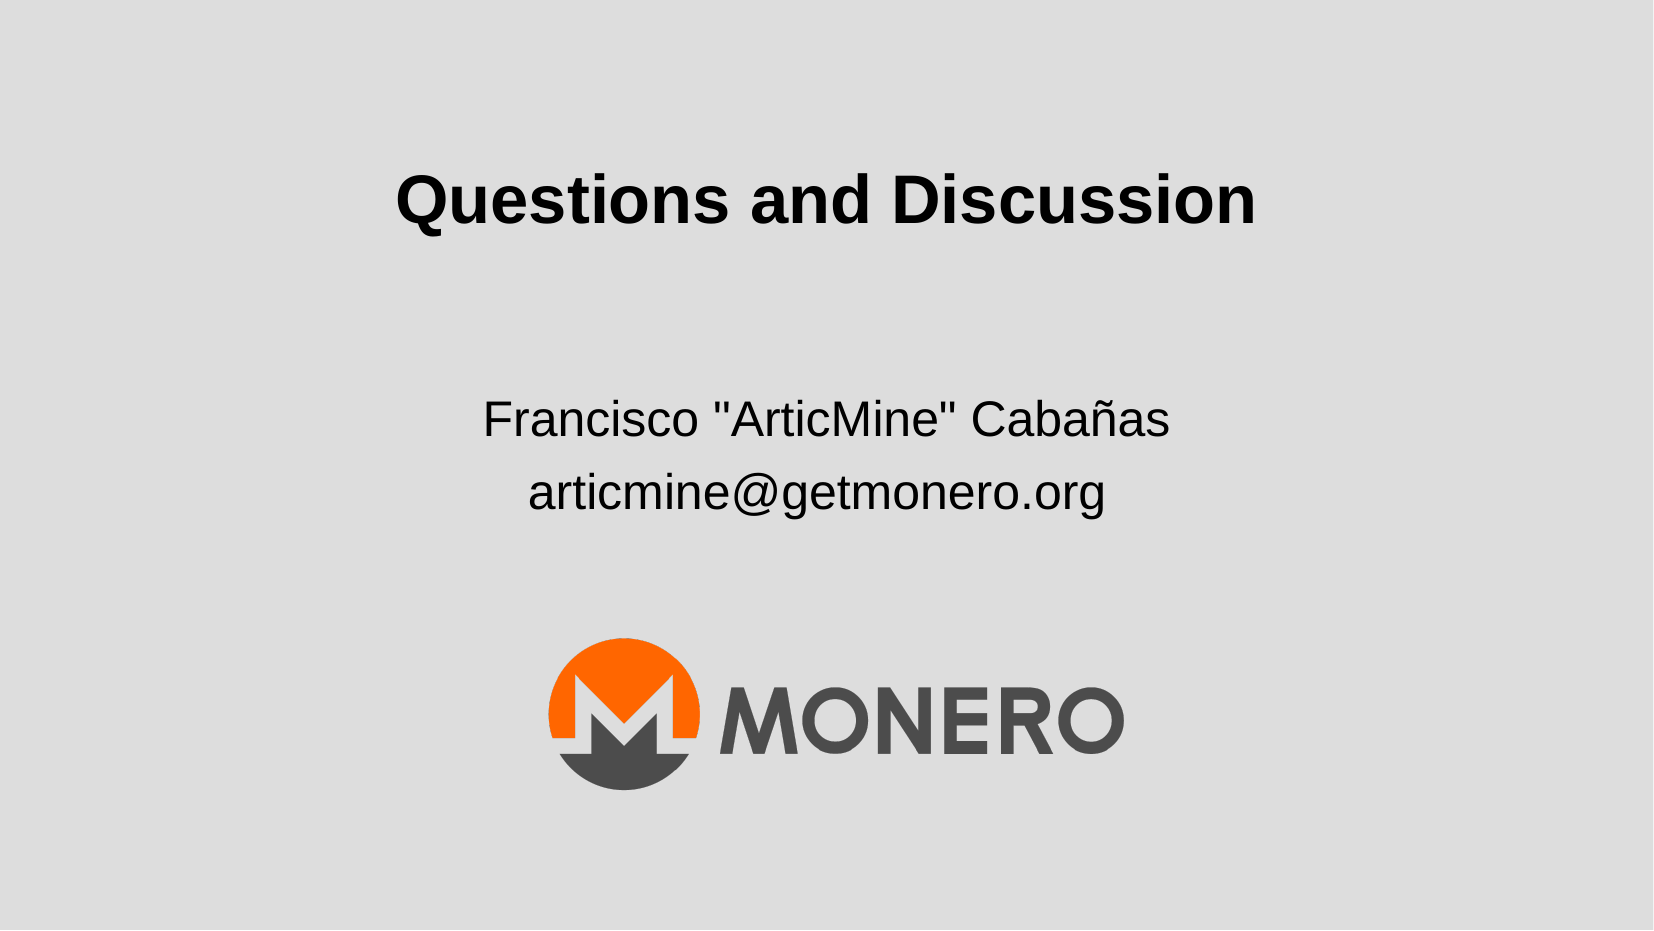

# Questions and Discussion Francisco "ArticMine" Cabañas articmine@getmonero.org